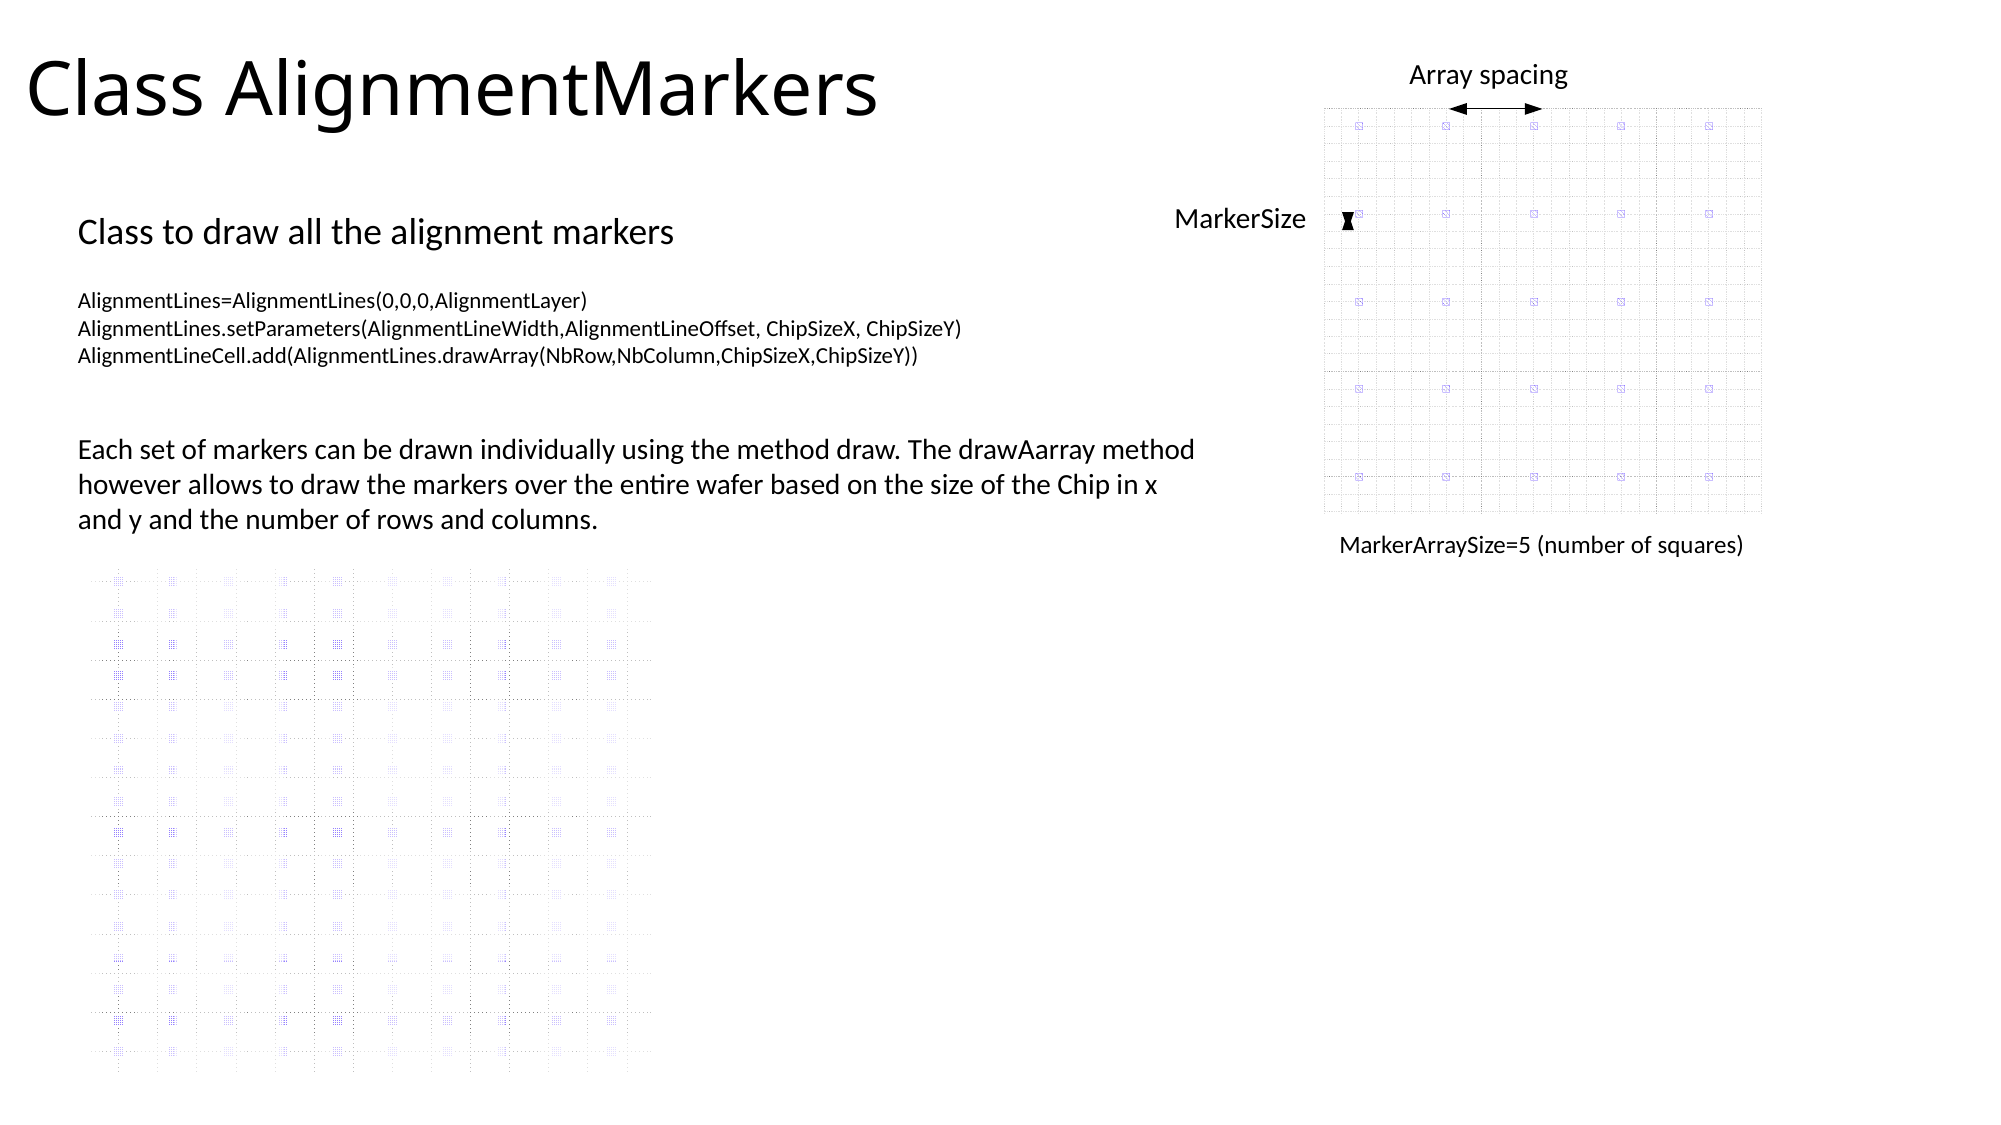

# Class AlignmentMarkers
Array spacing
MarkerSize
Class to draw all the alignment markers
AlignmentLines=AlignmentLines(0,0,0,AlignmentLayer)
AlignmentLines.setParameters(AlignmentLineWidth,AlignmentLineOffset, ChipSizeX, ChipSizeY)
AlignmentLineCell.add(AlignmentLines.drawArray(NbRow,NbColumn,ChipSizeX,ChipSizeY))
Each set of markers can be drawn individually using the method draw. The drawAarray method however allows to draw the markers over the entire wafer based on the size of the Chip in x and y and the number of rows and columns.
MarkerArraySize=5 (number of squares)